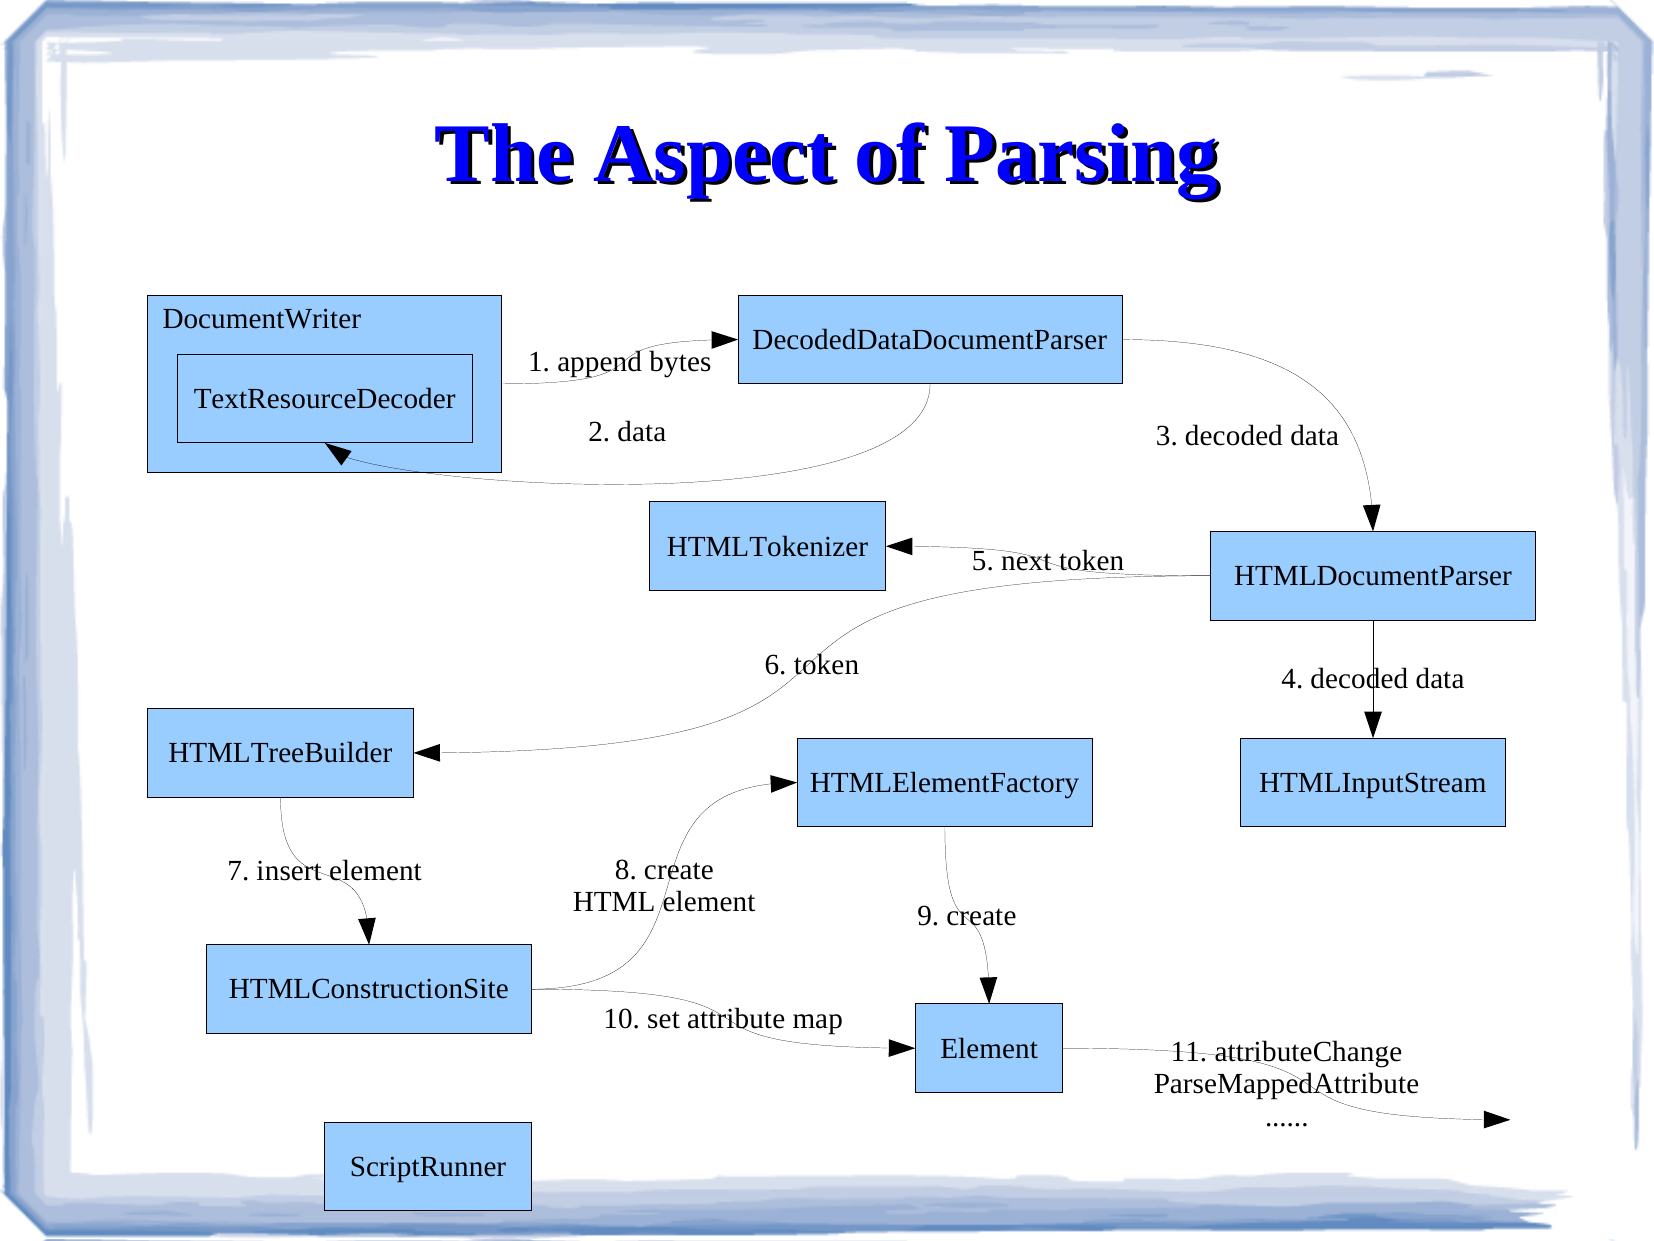

# The Aspect of Parsing
DocumentWriter
DecodedDataDocumentParser
TextResourceDecoder
HTMLTokenizer
HTMLDocumentParser
HTMLTreeBuilder
HTMLElementFactory
HTMLInputStream
HTMLConstructionSite
Element
ScriptRunner